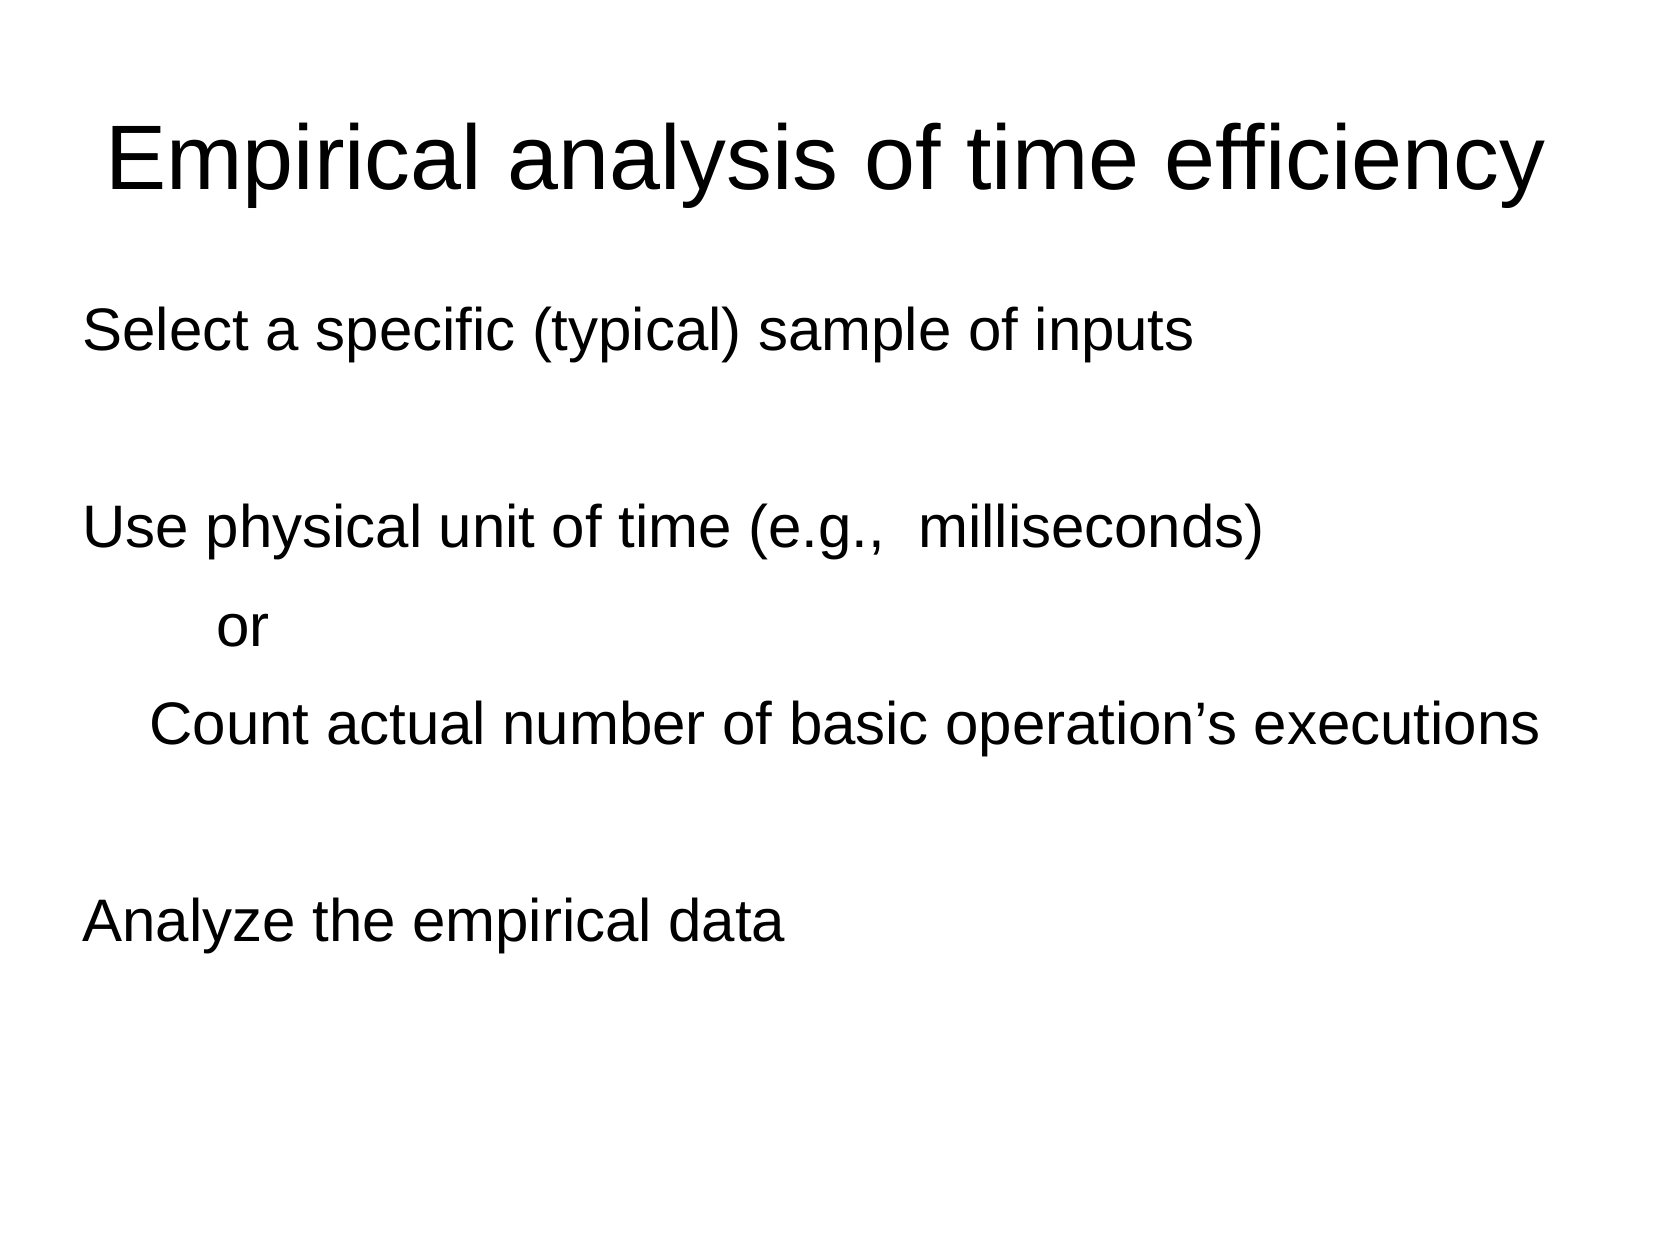

# Empirical analysis of time efficiency
Select a specific (typical) sample of inputs
Use physical unit of time (e.g., milliseconds)
 or
 Count actual number of basic operation’s executions
Analyze the empirical data